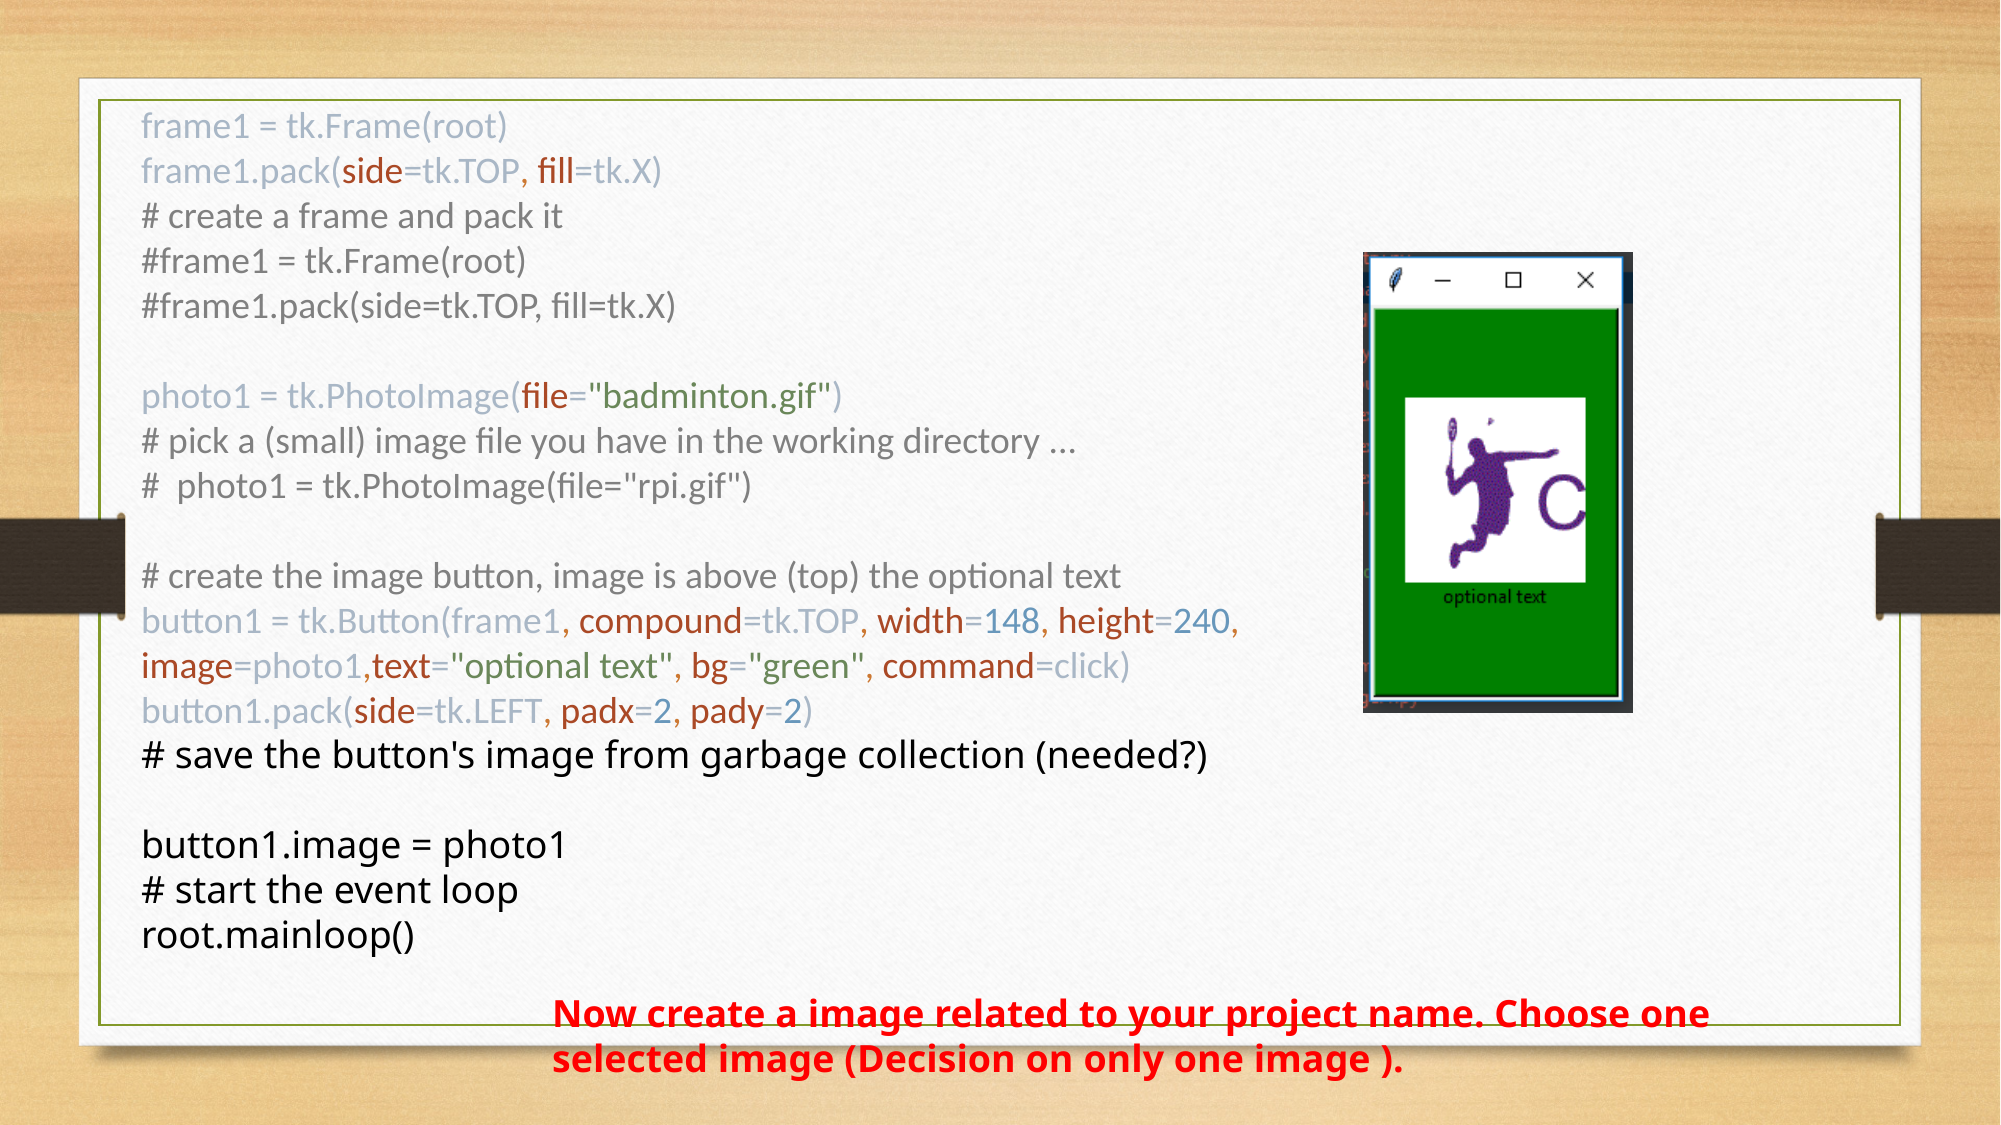

frame1 = tk.Frame(root)
frame1.pack(side=tk.TOP, fill=tk.X)
# create a frame and pack it
#frame1 = tk.Frame(root)
#frame1.pack(side=tk.TOP, fill=tk.X)
photo1 = tk.PhotoImage(file="badminton.gif")
# pick a (small) image file you have in the working directory ...
# photo1 = tk.PhotoImage(file="rpi.gif")
# create the image button, image is above (top) the optional text button1 = tk.Button(frame1, compound=tk.TOP, width=148, height=240, image=photo1,text="optional text", bg="green", command=click) button1.pack(side=tk.LEFT, padx=2, pady=2)
# save the button's image from garbage collection (needed?) button1.image = photo1 # start the event loop root.mainloop()
Now create a image related to your project name. Choose one selected image (Decision on only one image ).